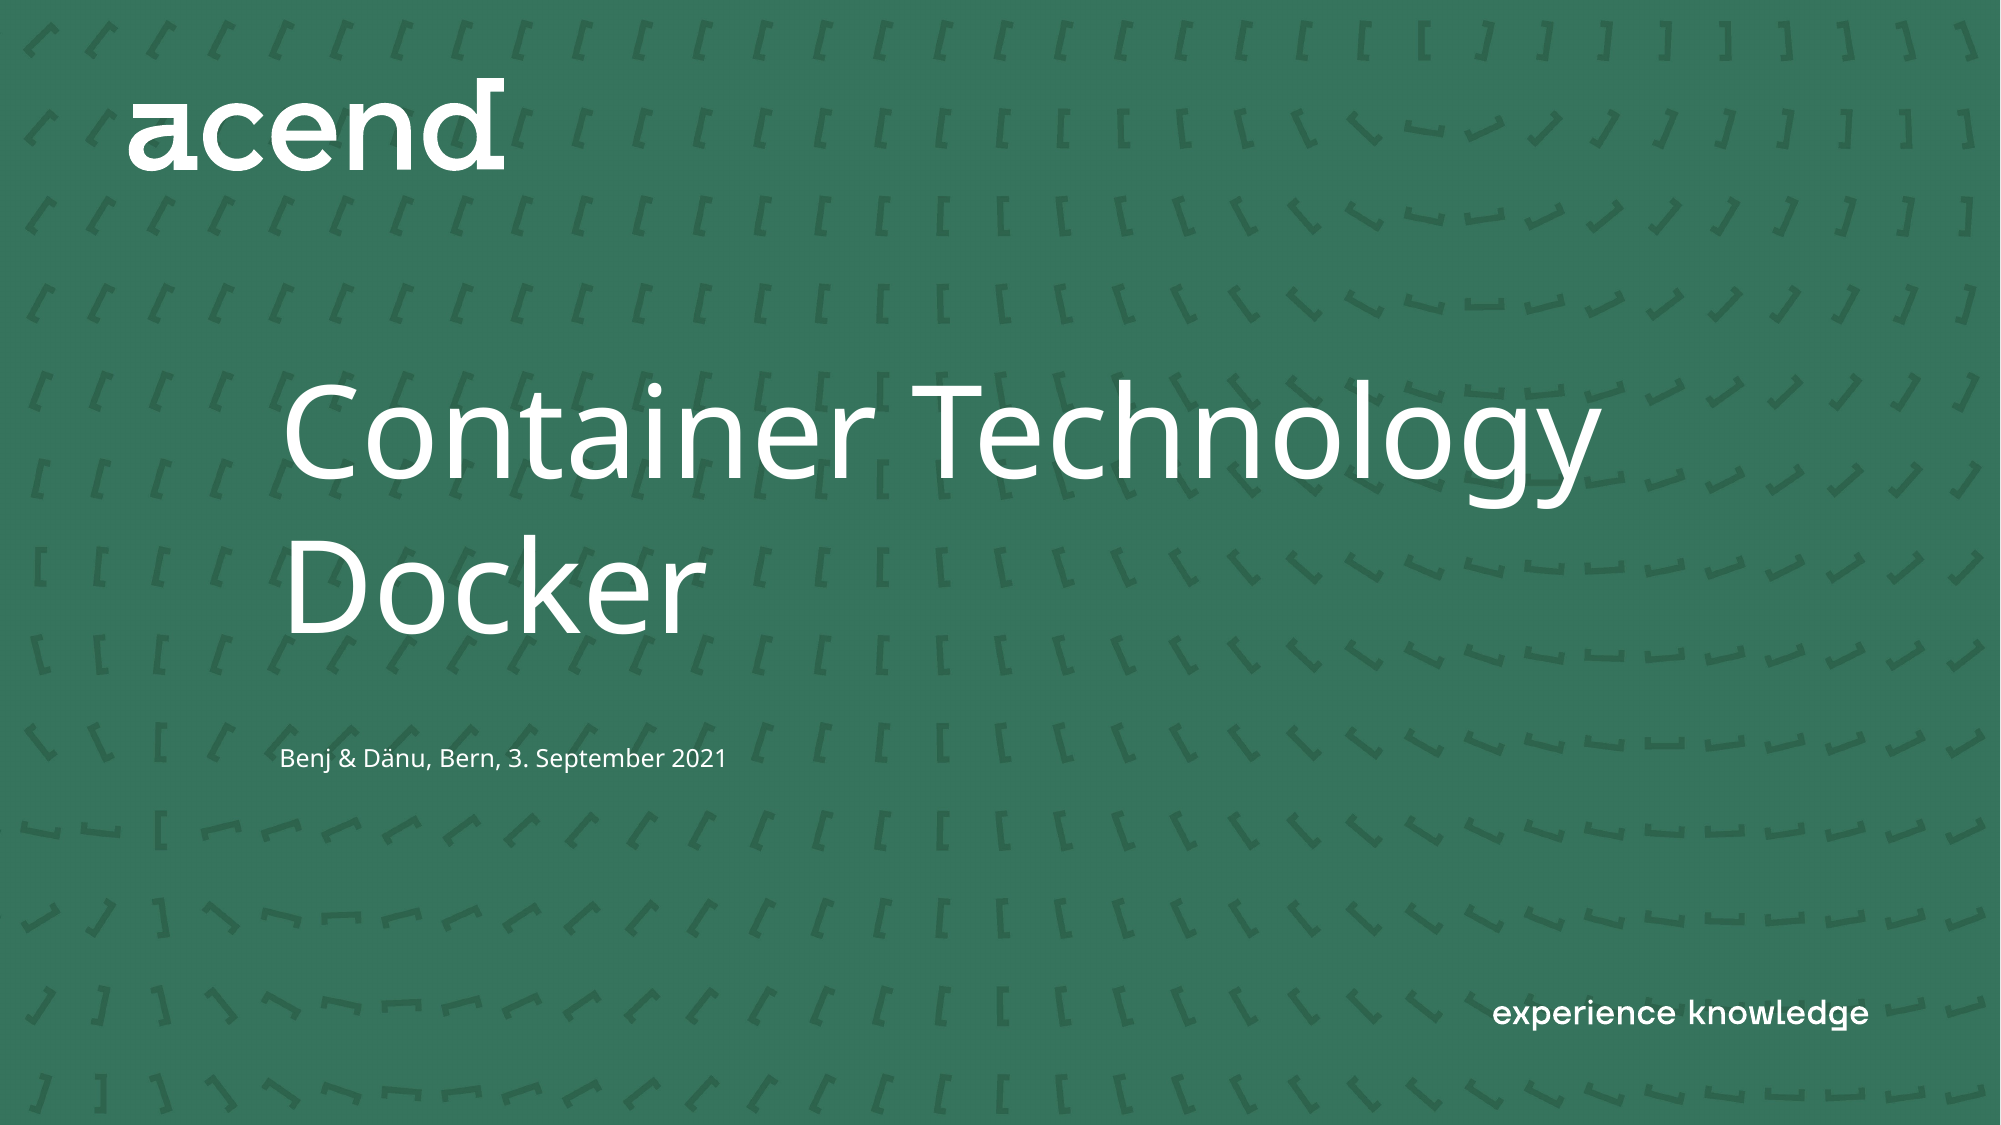

# Container Technology Docker
Benj & Dänu, Bern, 3. September 2021